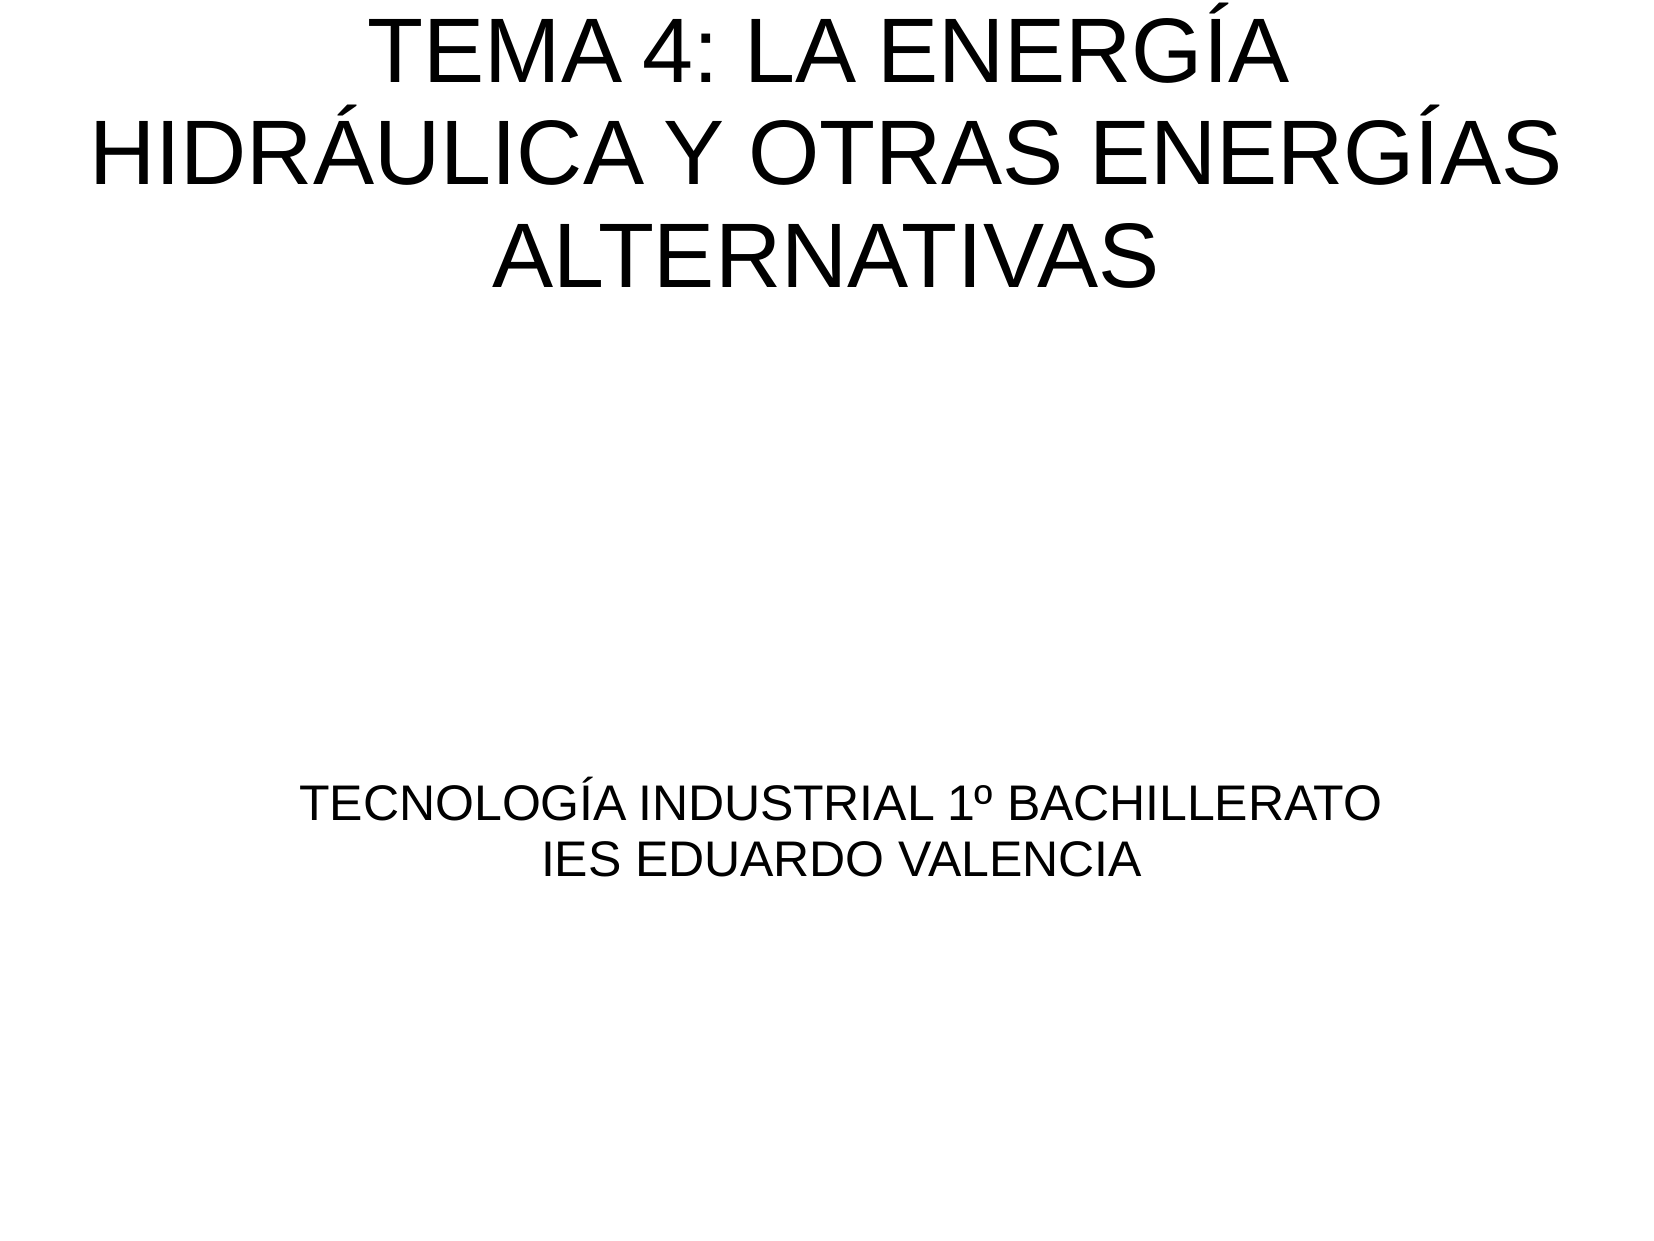

# TEMA 4: LA ENERGÍA HIDRÁULICA Y OTRAS ENERGÍAS ALTERNATIVAS
TECNOLOGÍA INDUSTRIAL 1º BACHILLERATO
IES EDUARDO VALENCIA